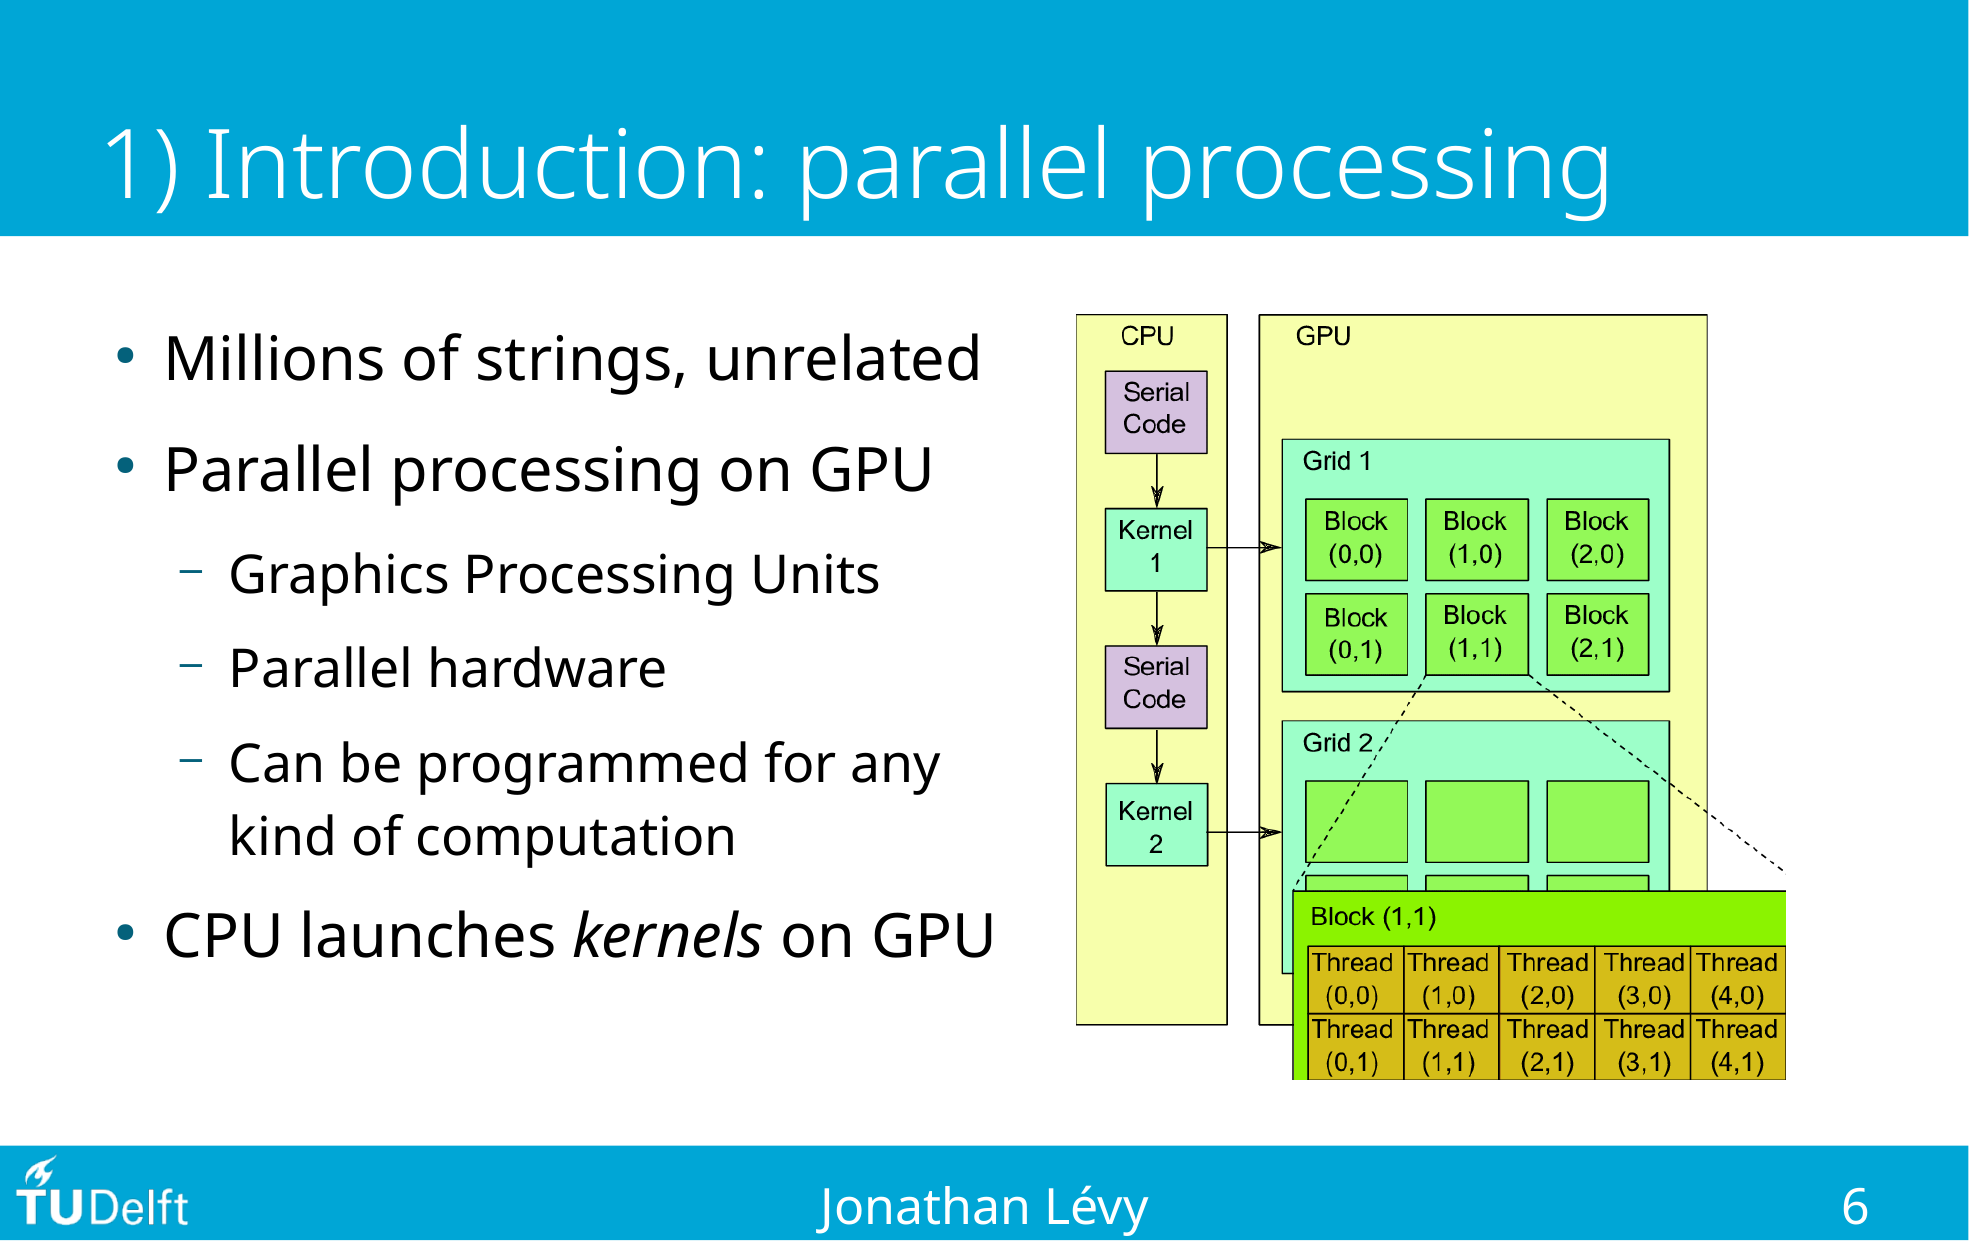

# 1) Introduction: parallel processing
Millions of strings, unrelated
Parallel processing on GPU
Graphics Processing Units
Parallel hardware
Can be programmed for any kind of computation
CPU launches kernels on GPU
Jonathan Lévy
6